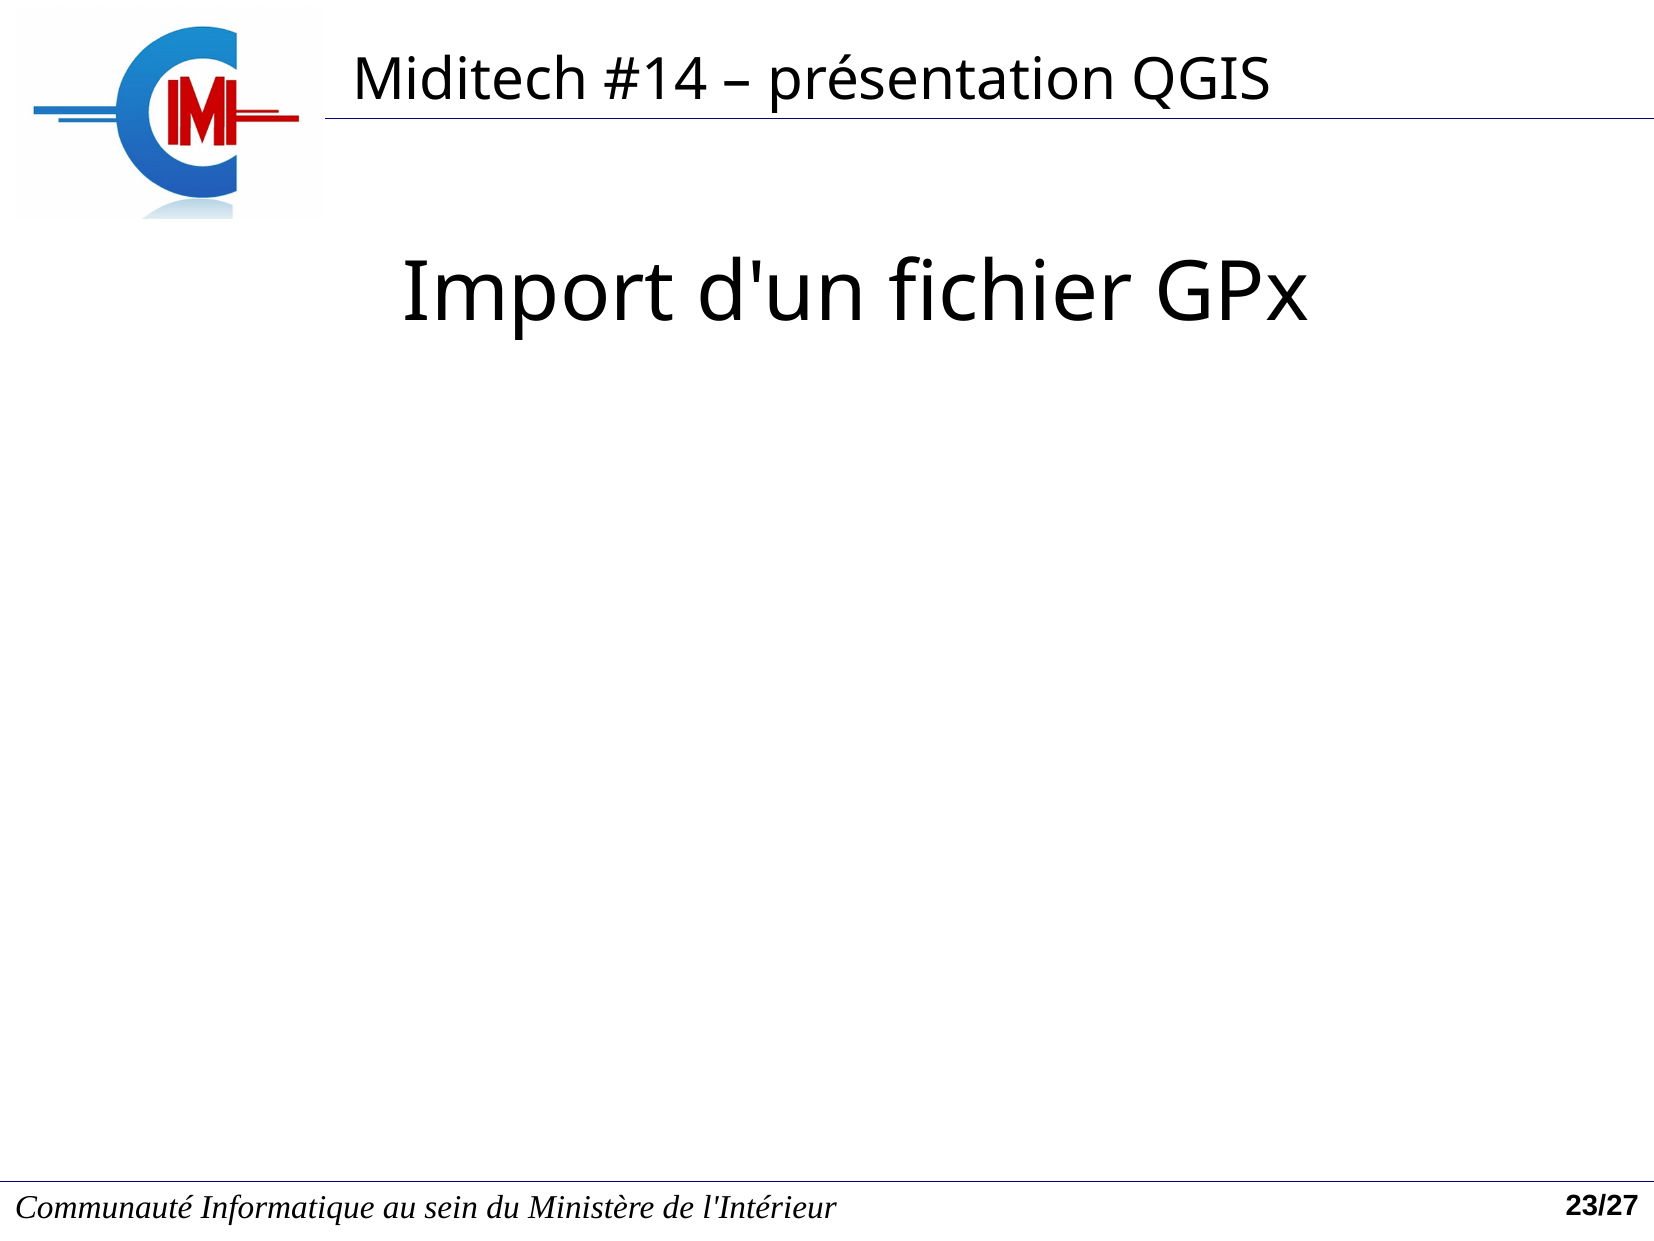

Miditech #14 – présentation QGIS
Import d'un fichier GPx